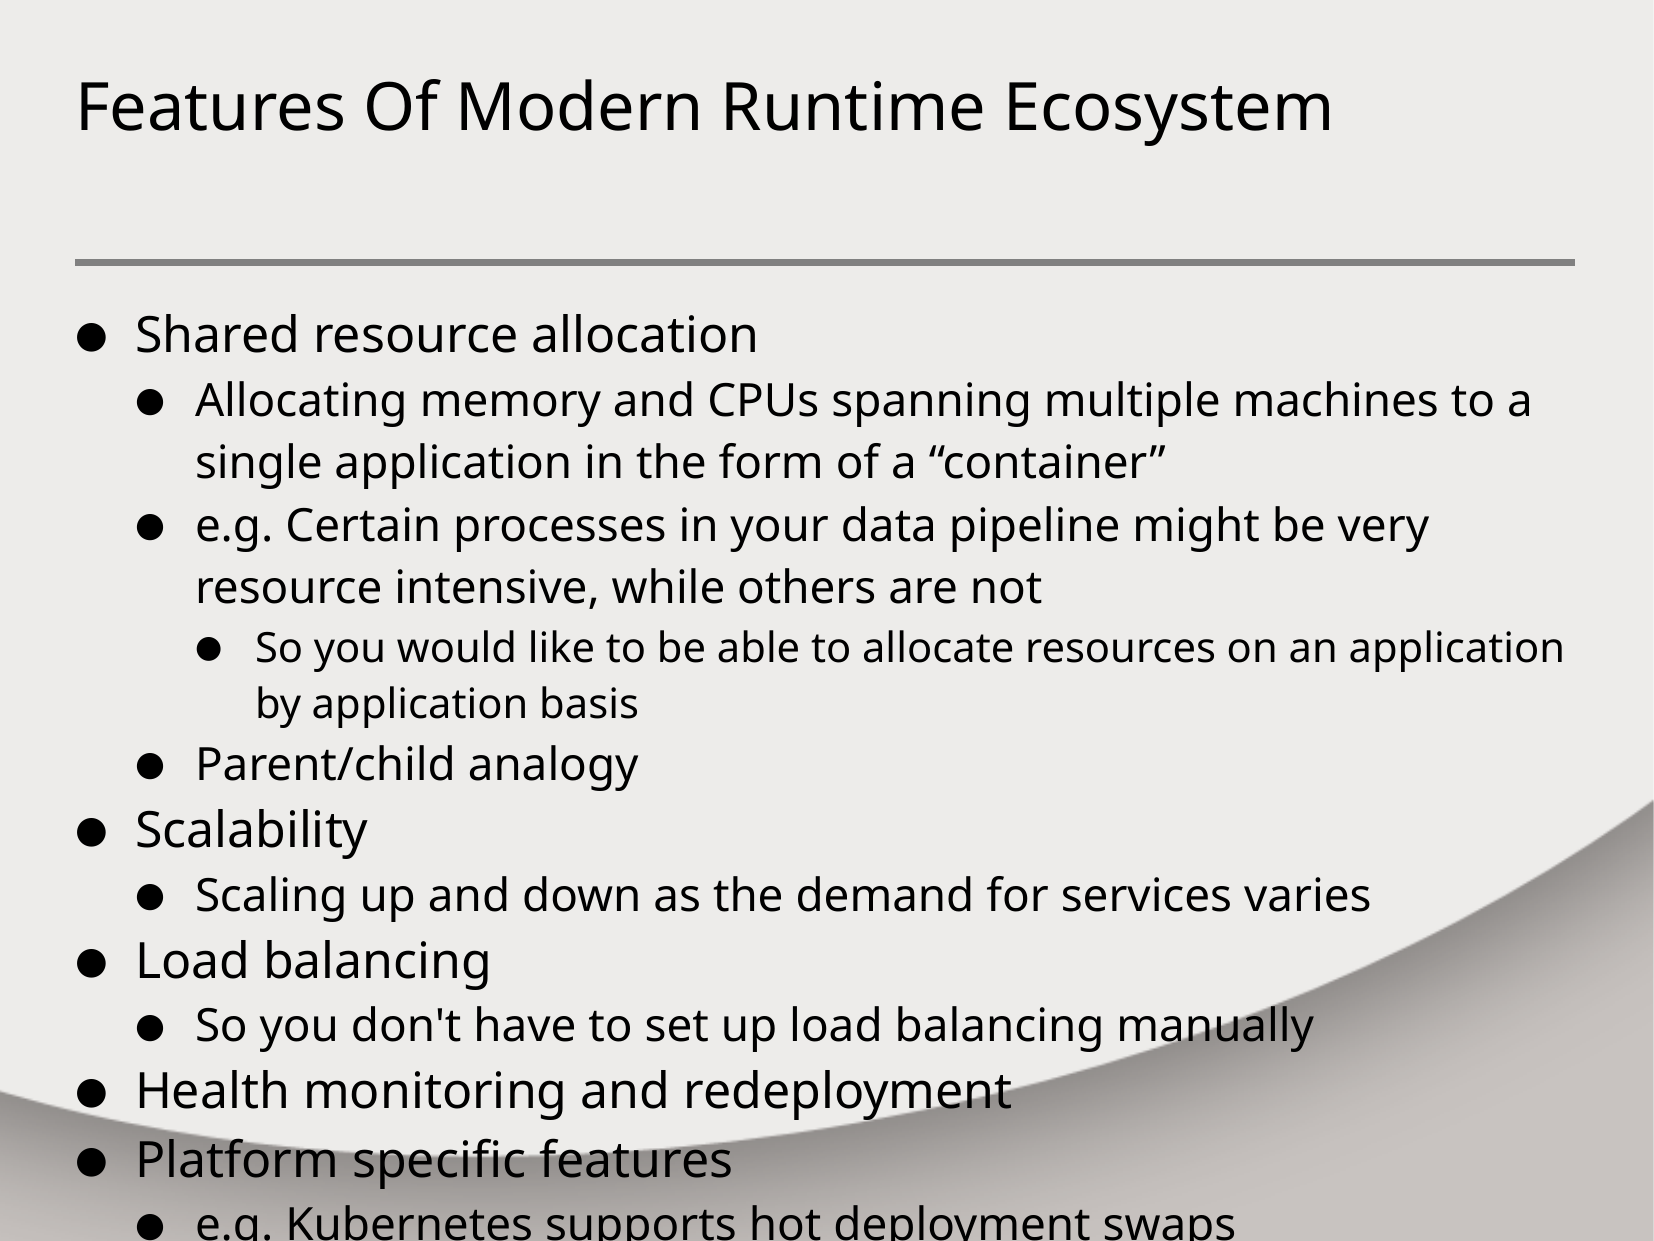

# Features Of Modern Runtime Ecosystem
Shared resource allocation
Allocating memory and CPUs spanning multiple machines to a single application in the form of a “container”
e.g. Certain processes in your data pipeline might be very resource intensive, while others are not
So you would like to be able to allocate resources on an application by application basis
Parent/child analogy
Scalability
Scaling up and down as the demand for services varies
Load balancing
So you don't have to set up load balancing manually
Health monitoring and redeployment
Platform specific features
e.g. Kubernetes supports hot deployment swaps